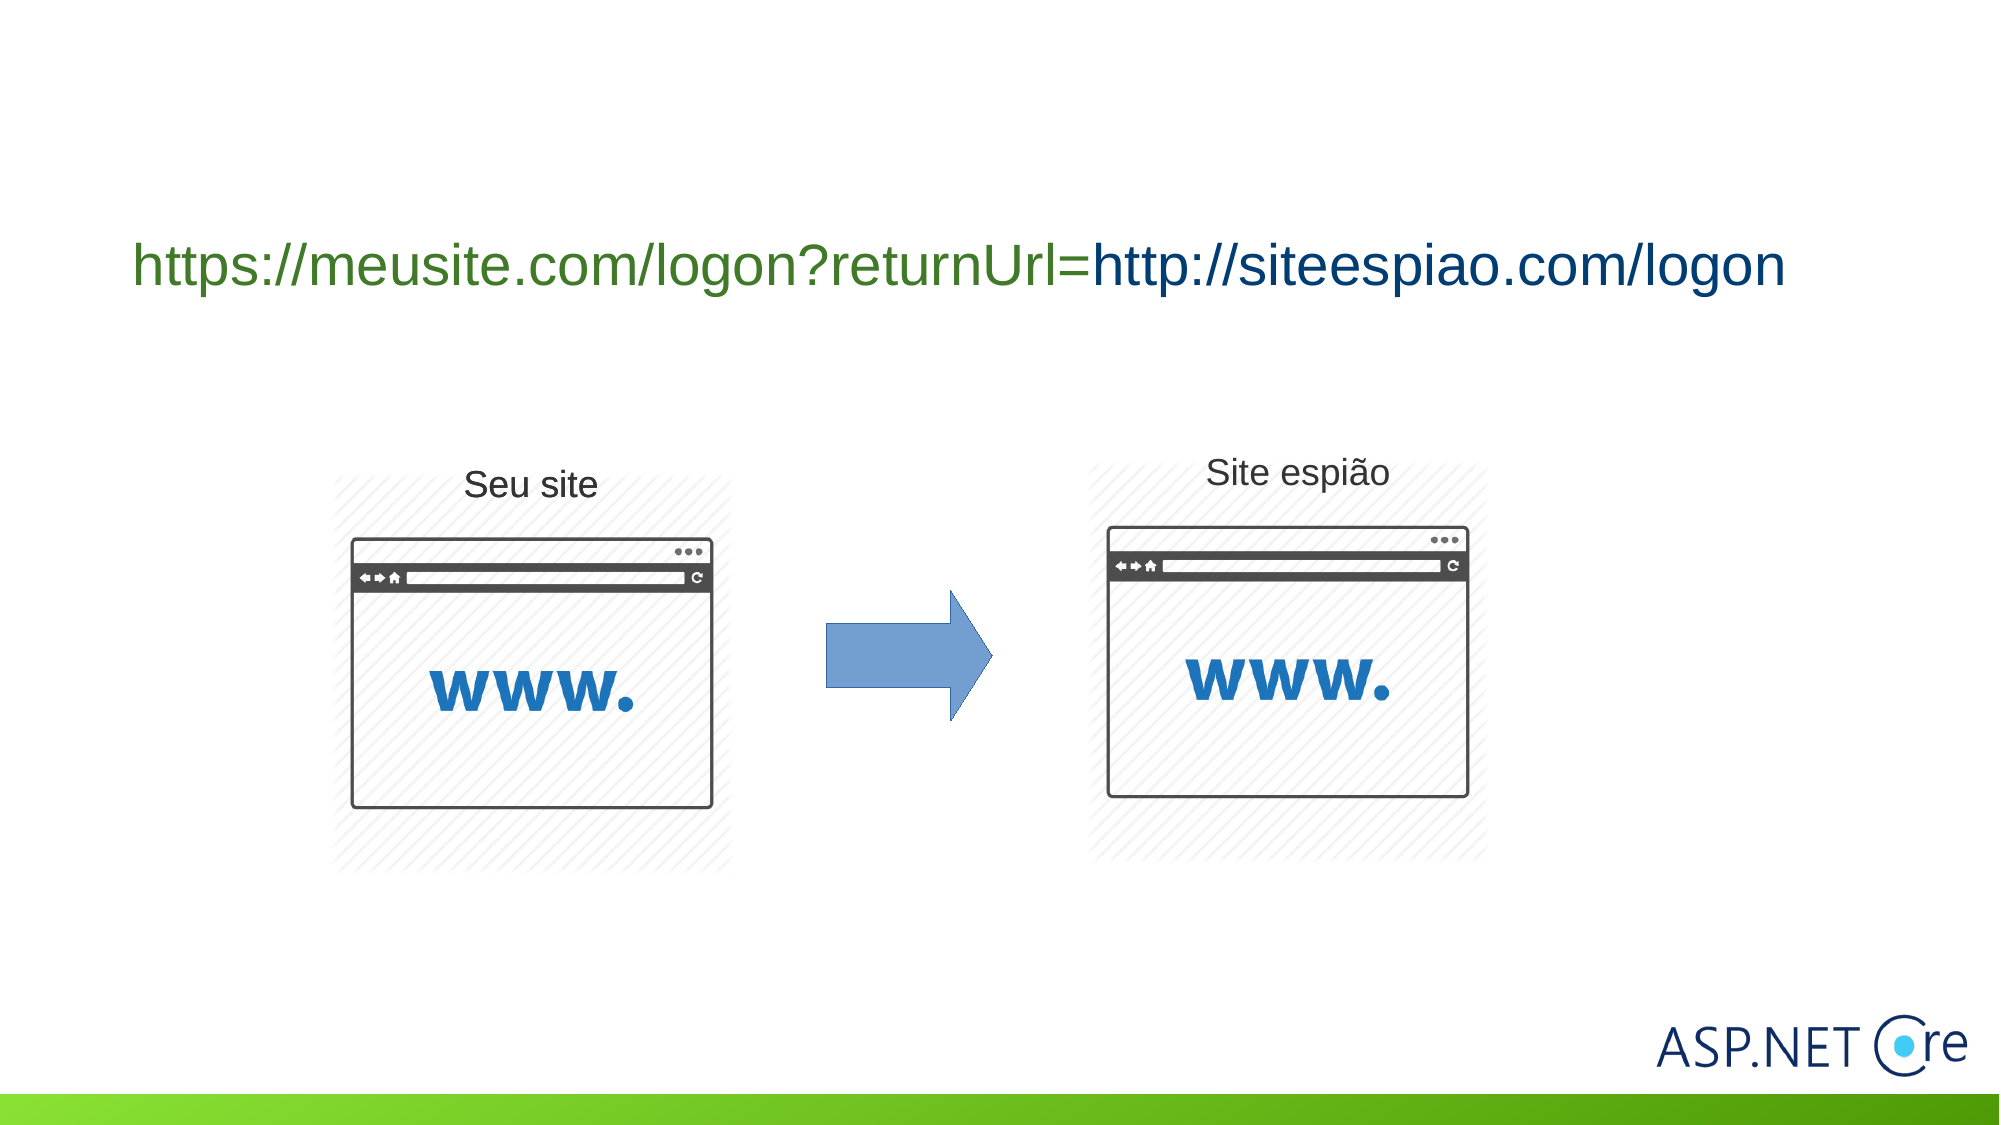

https://meusite.com/logon?returnUrl=http://siteespiao.com/logon
Site espião
Seu site
Seu site